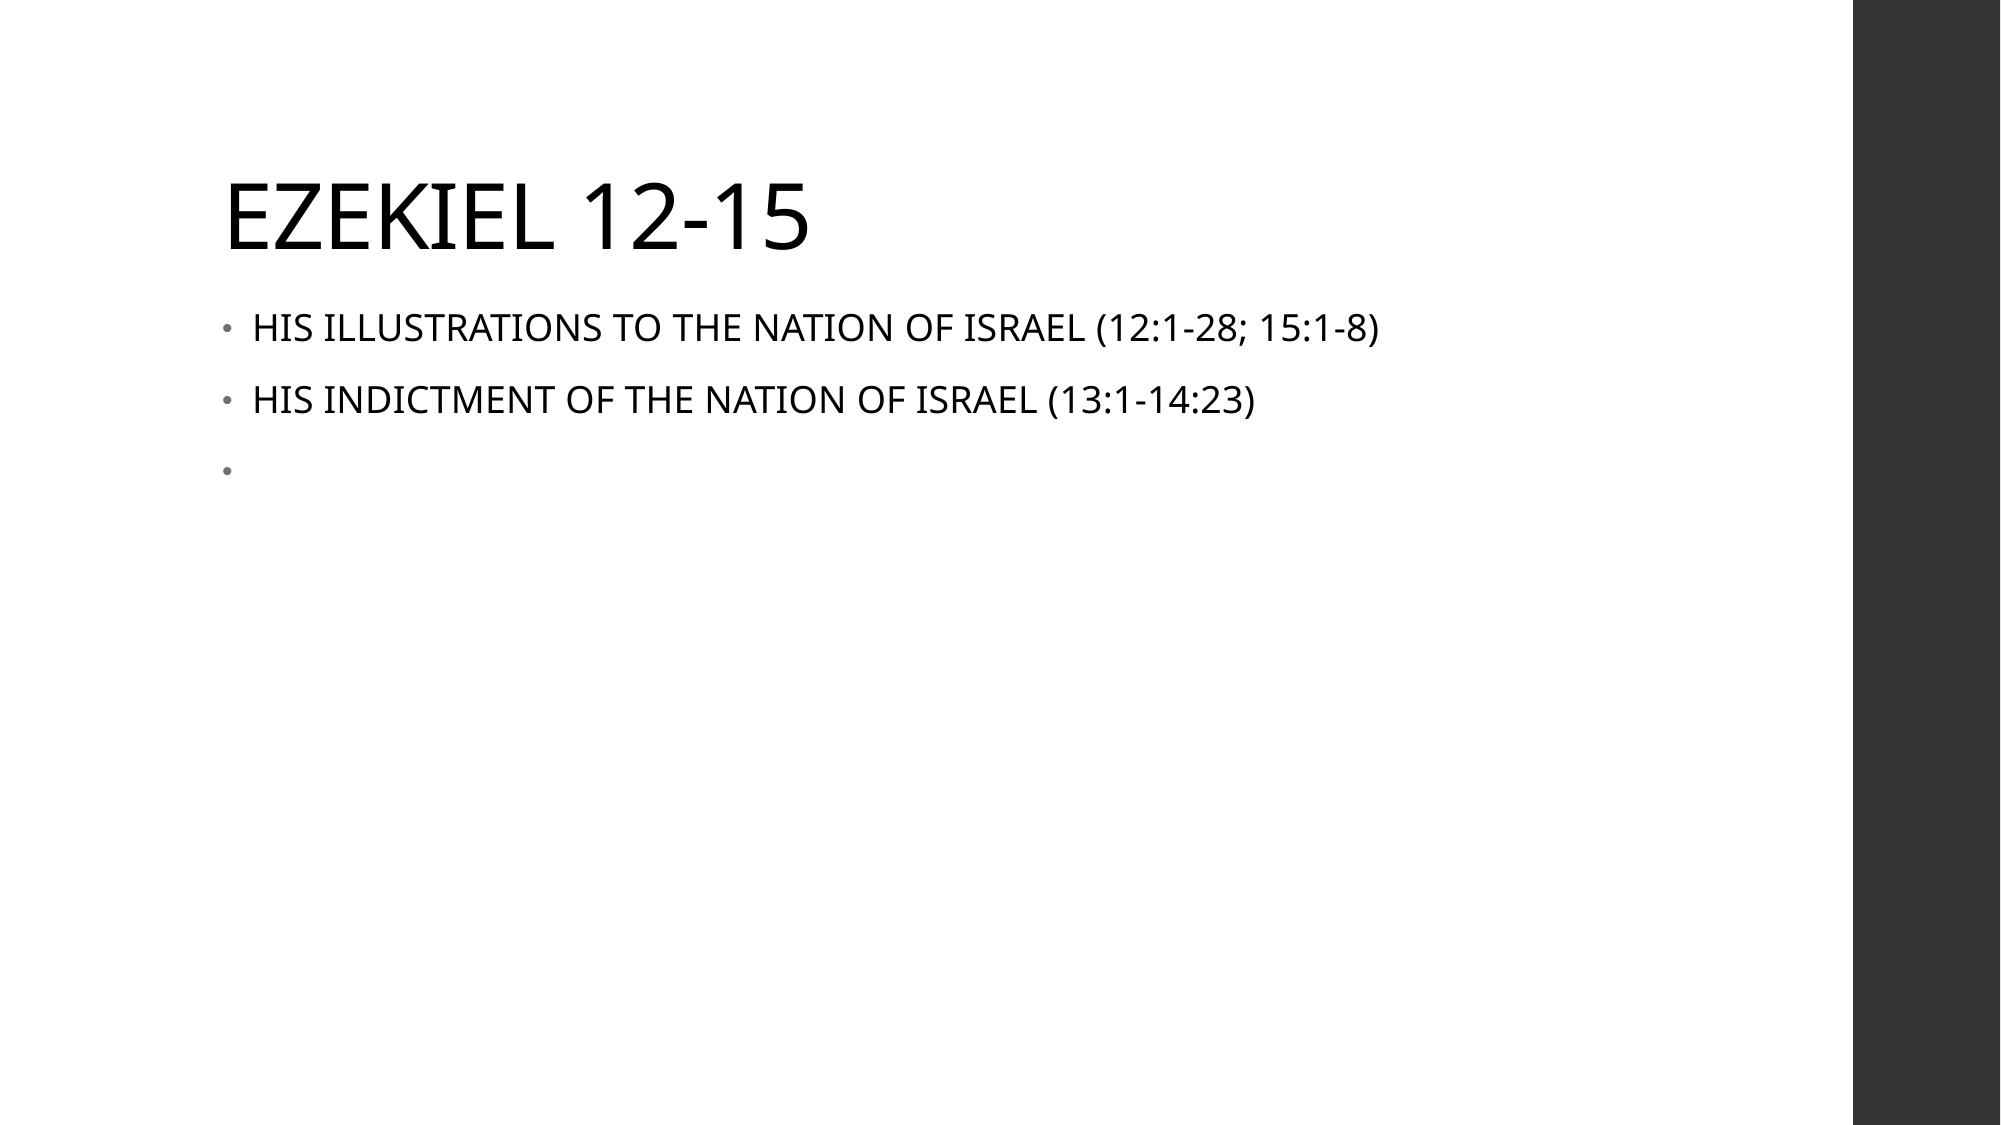

# EZEKIEL 12-15
HIS ILLUSTRATIONS TO THE NATION OF ISRAEL (12:1-28; 15:1-8)
HIS INDICTMENT OF THE NATION OF ISRAEL (13:1-14:23)